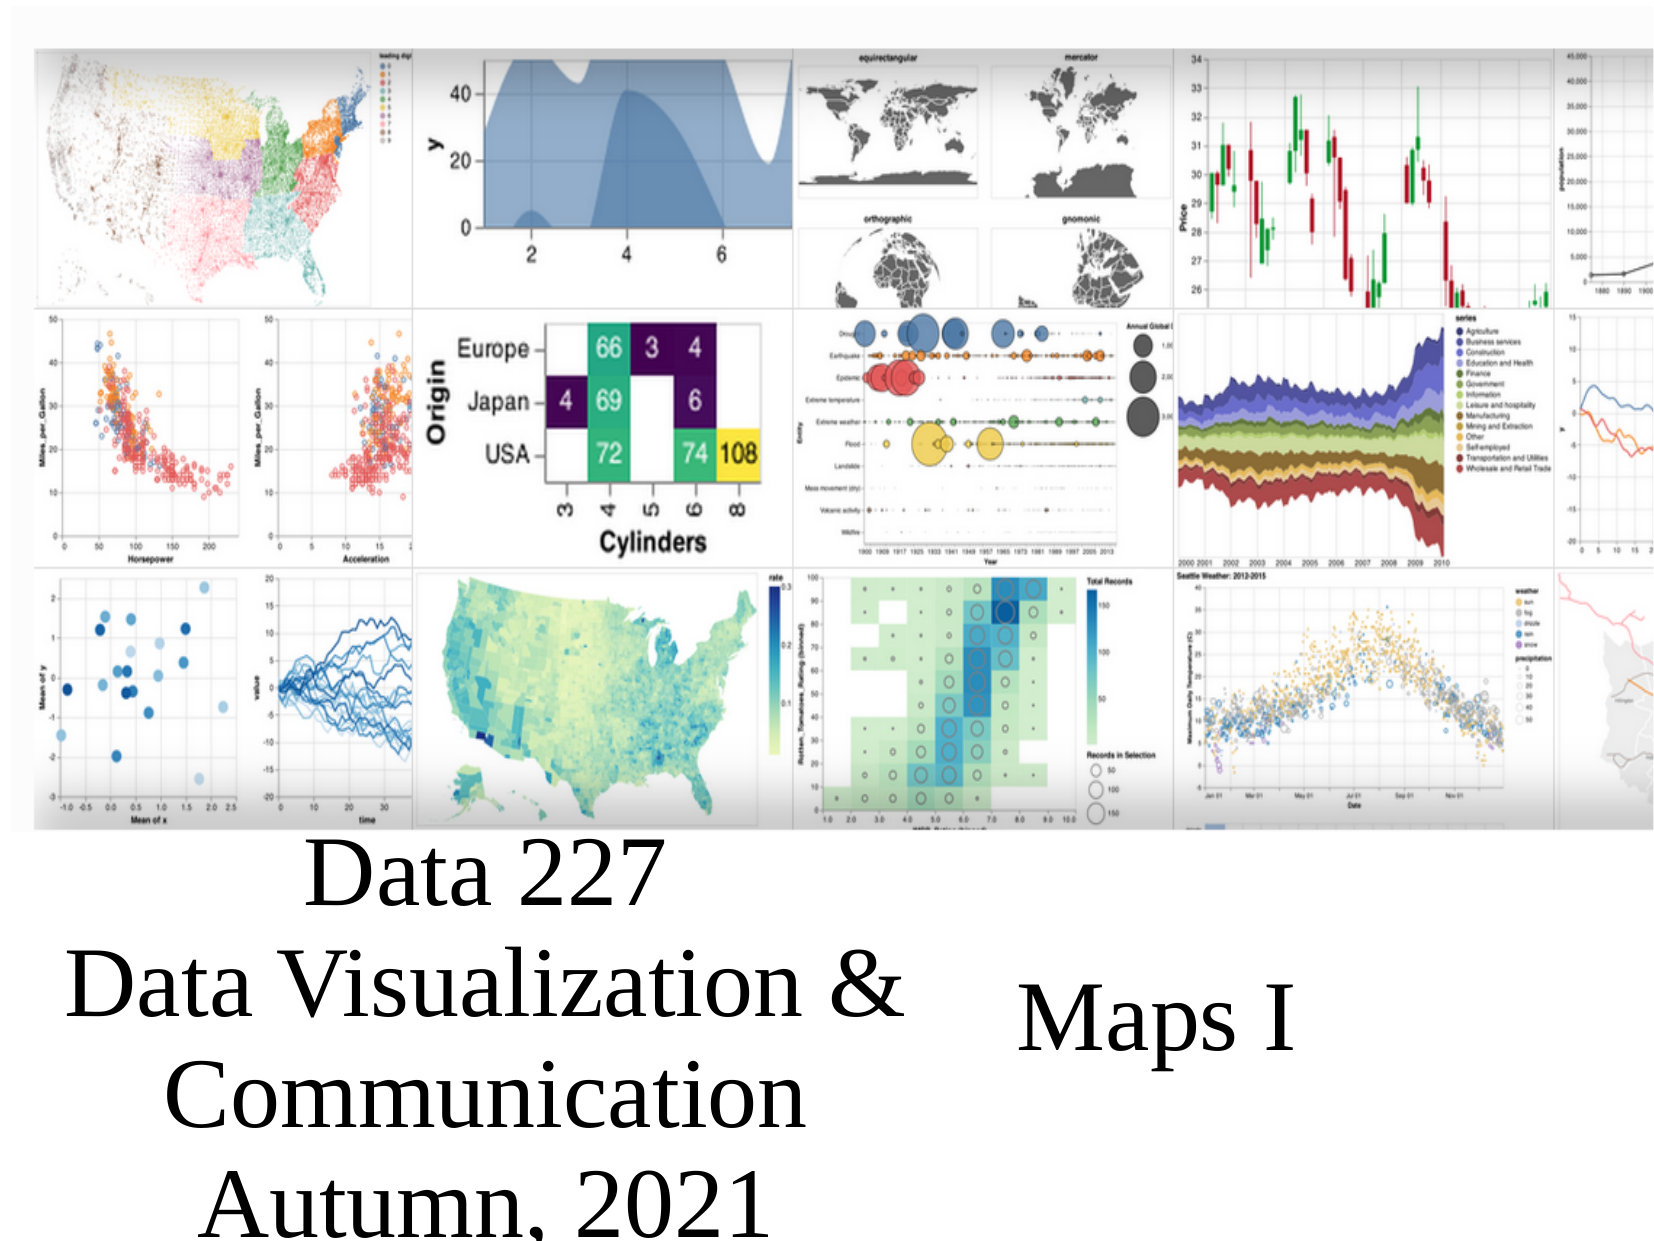

#
Maps I
Data 227
Data Visualization & Communication
Autumn, 2021